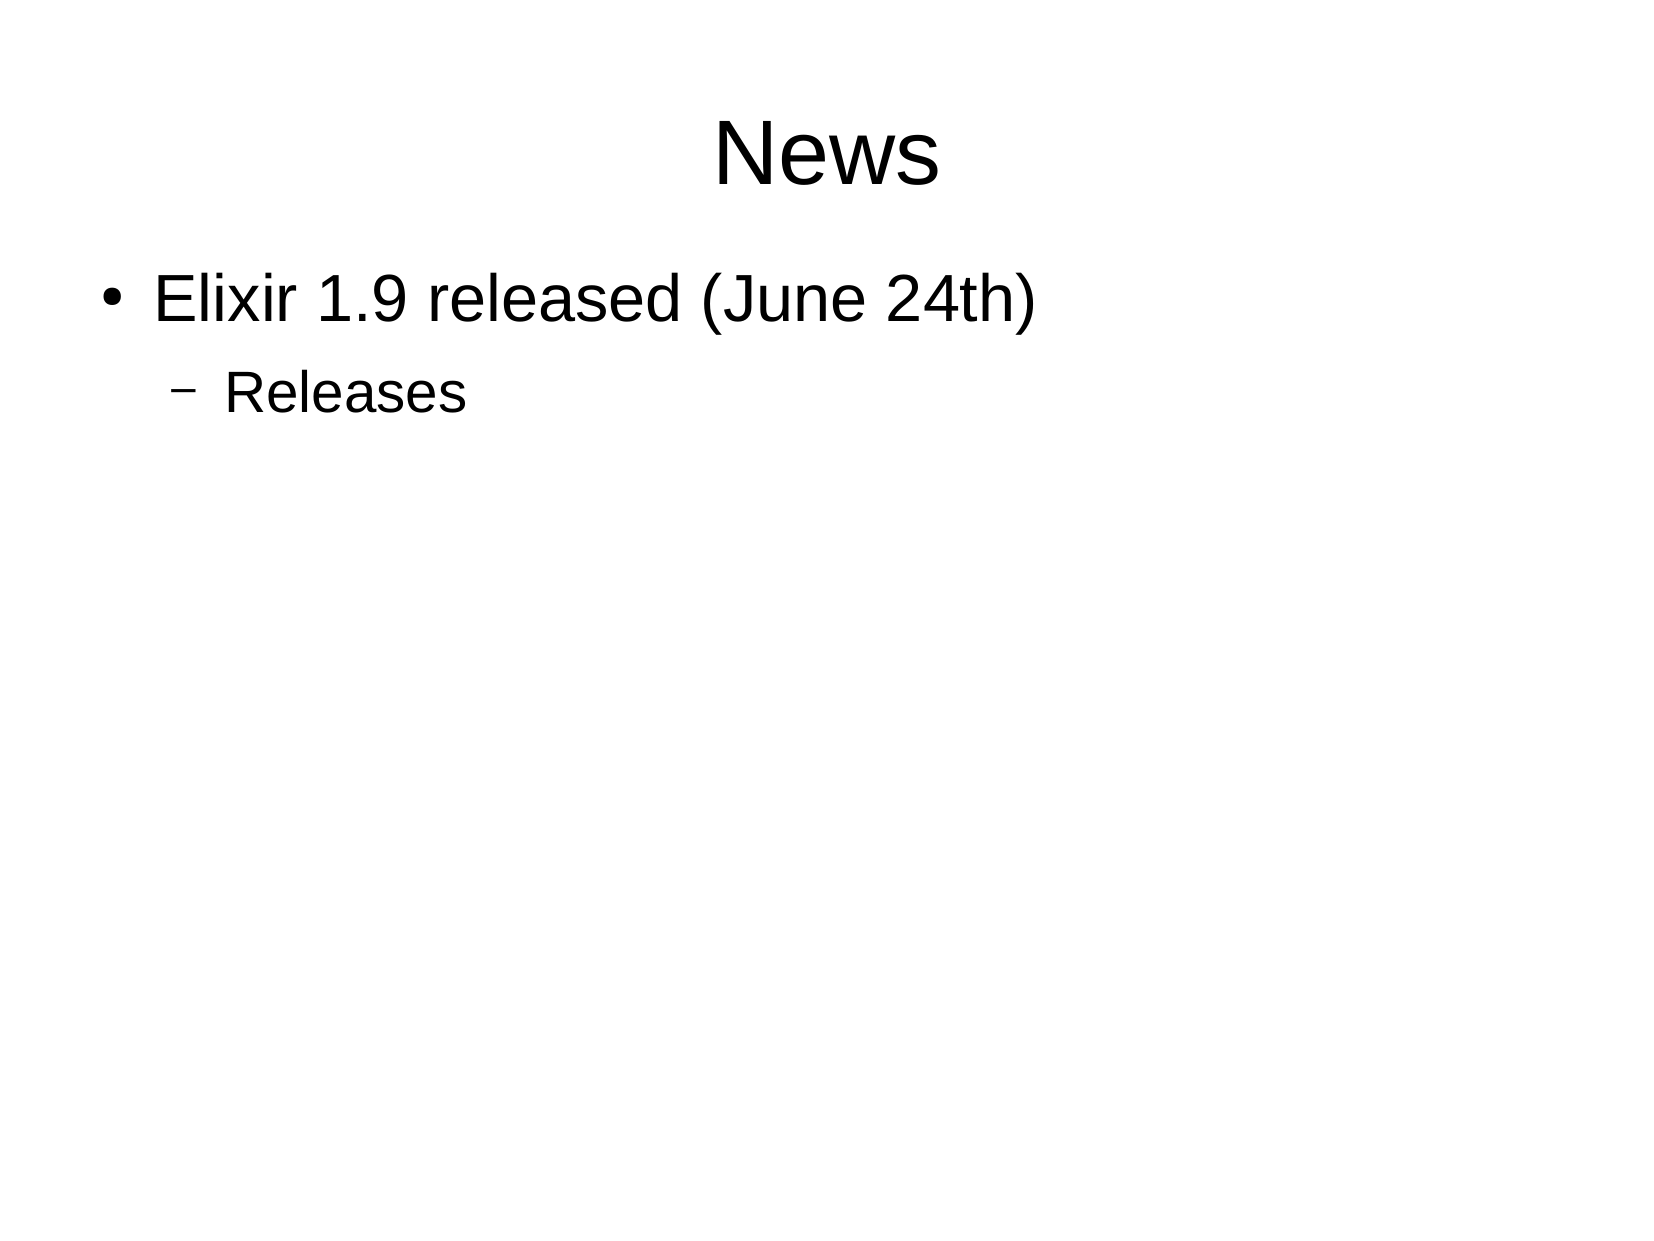

# News
Elixir 1.9 released (June 24th)
Releases